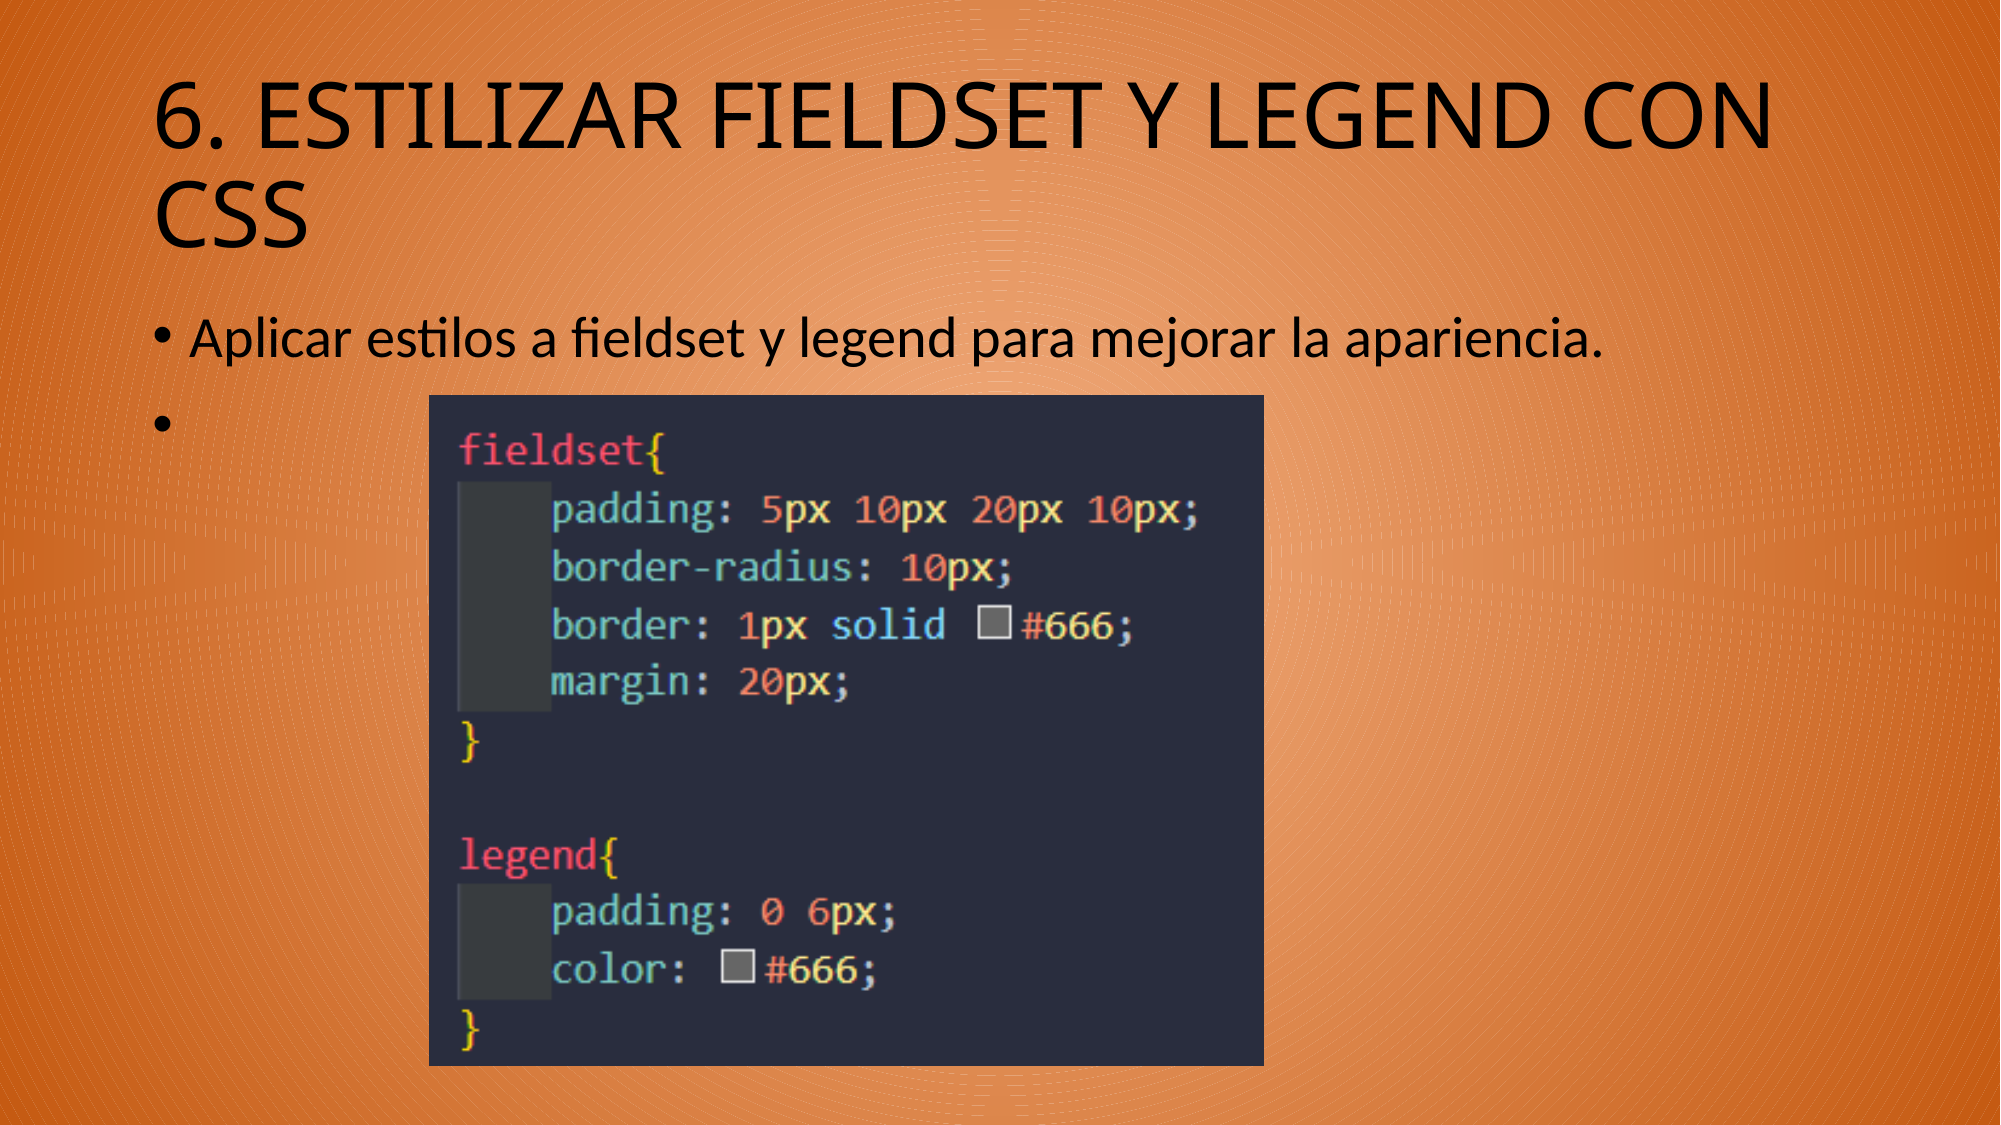

# 6. ESTILIZAR FIELDSET Y LEGEND CON CSS
Aplicar estilos a fieldset y legend para mejorar la apariencia.